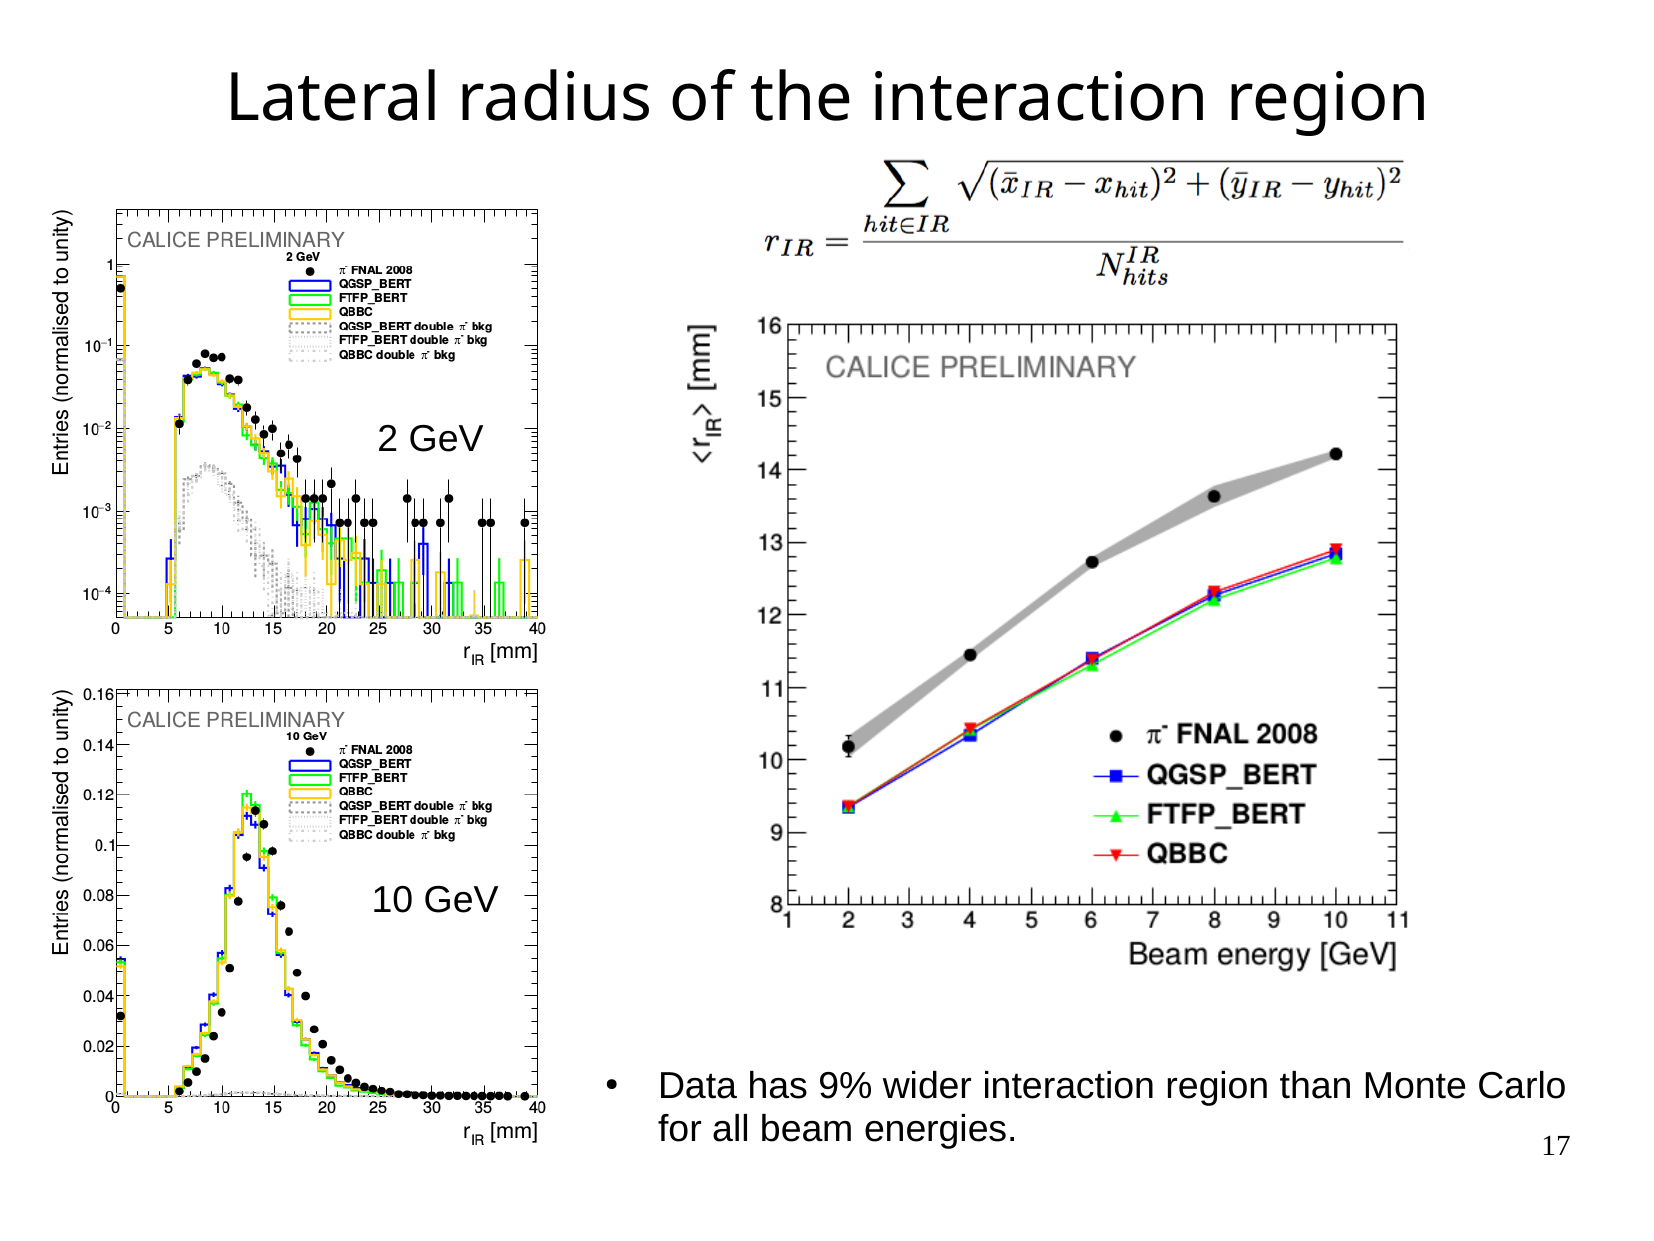

# Lateral radius of the interaction region
2 GeV
10 GeV
Data has 9% wider interaction region than Monte Carlo for all beam energies.
17